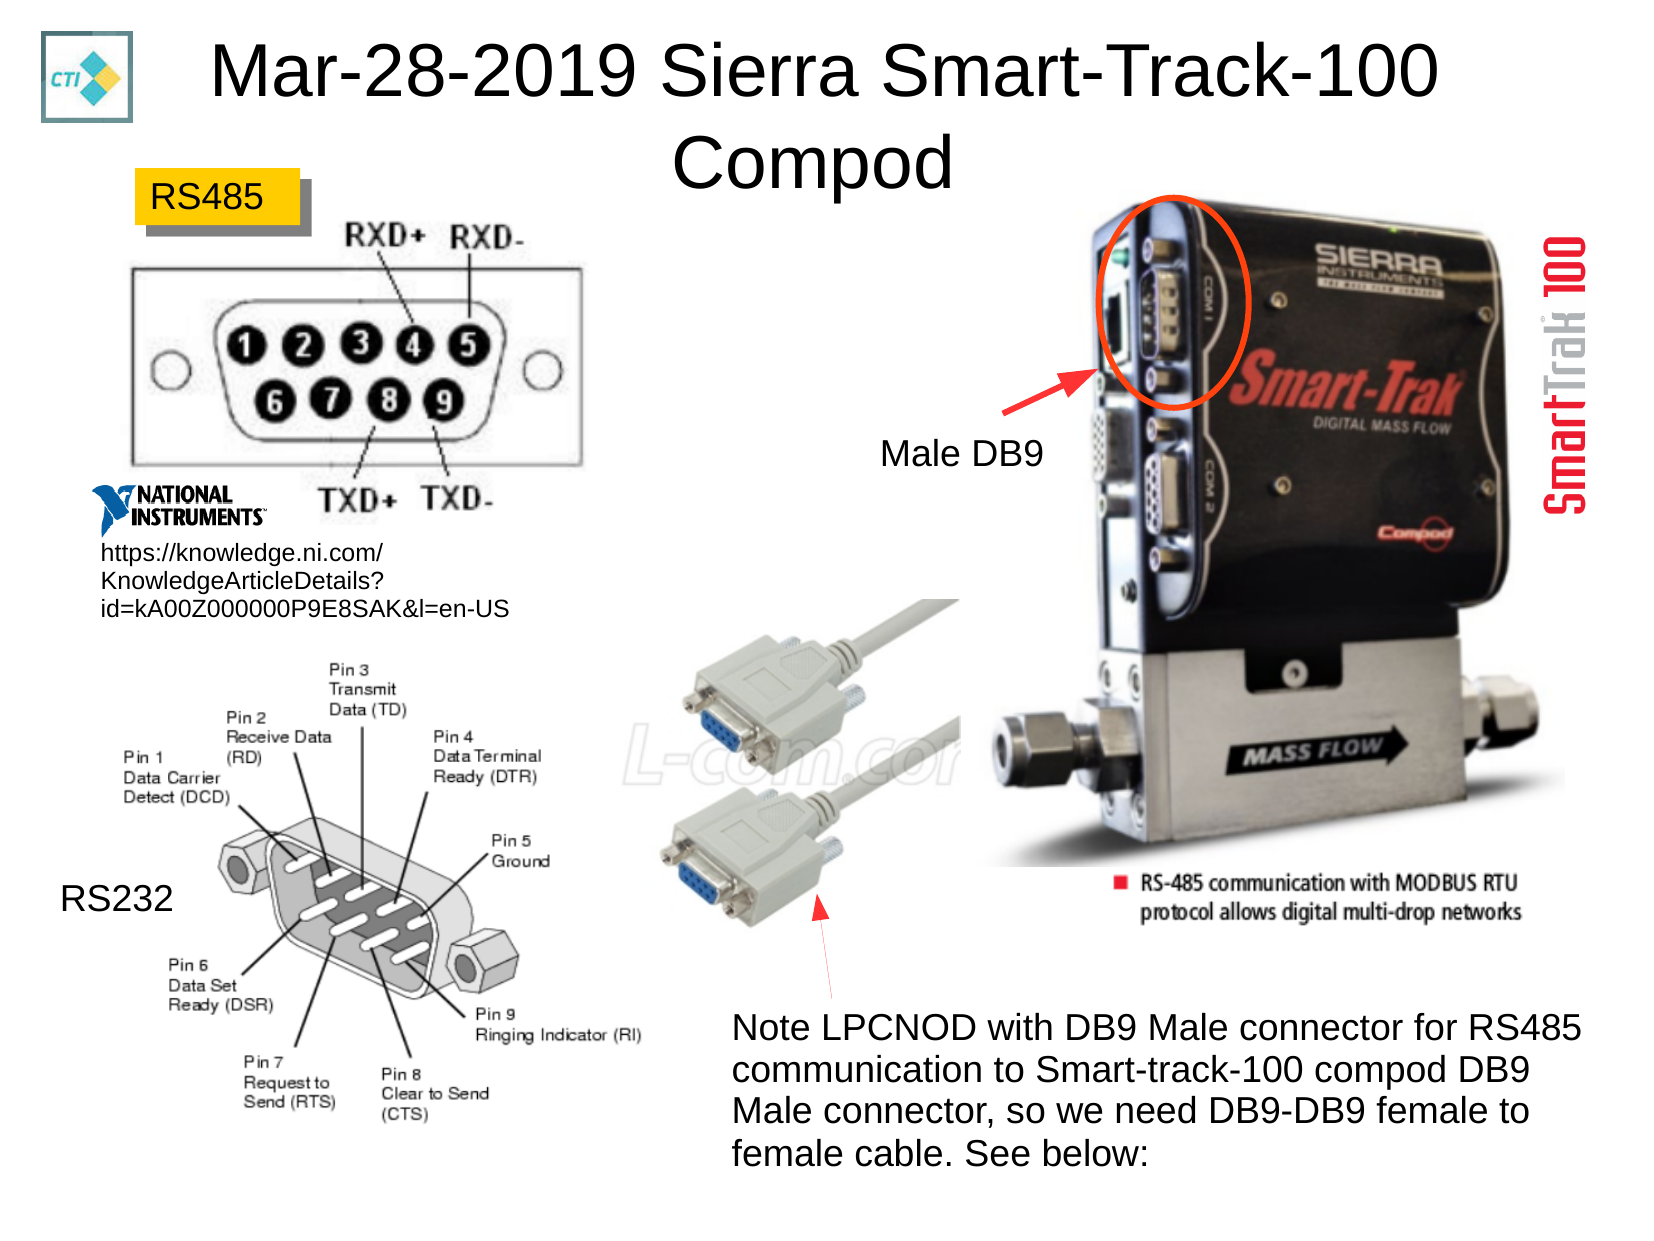

Mar-28-2019 Sierra Smart-Track-100 Compod
RS485
Male DB9
https://knowledge.ni.com/KnowledgeArticleDetails?id=kA00Z000000P9E8SAK&l=en-US
RS232
Note LPCNOD with DB9 Male connector for RS485 communication to Smart-track-100 compod DB9 Male connector, so we need DB9-DB9 female to female cable. See below: